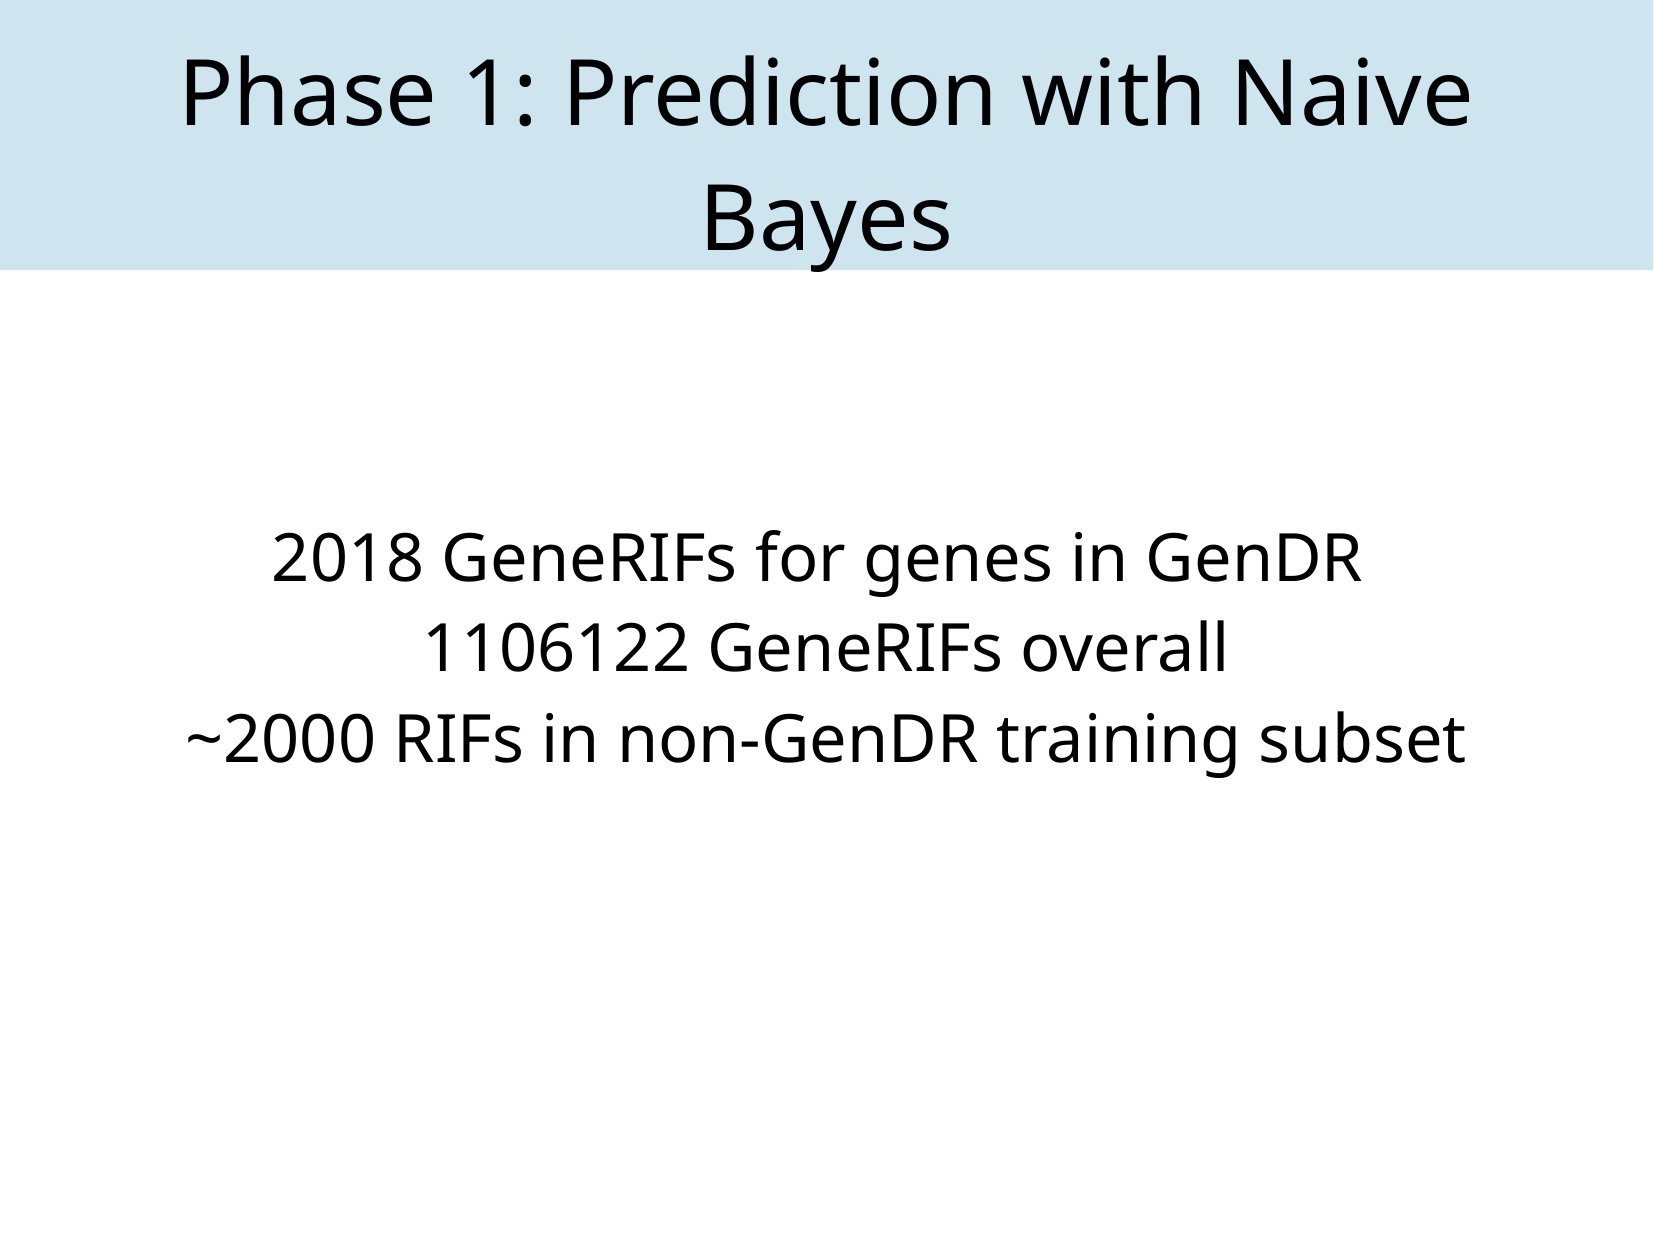

# Phase 1: Prediction with Naive Bayes
2018 GeneRIFs for genes in GenDR
1106122 GeneRIFs overall
~2000 RIFs in non-GenDR training subset